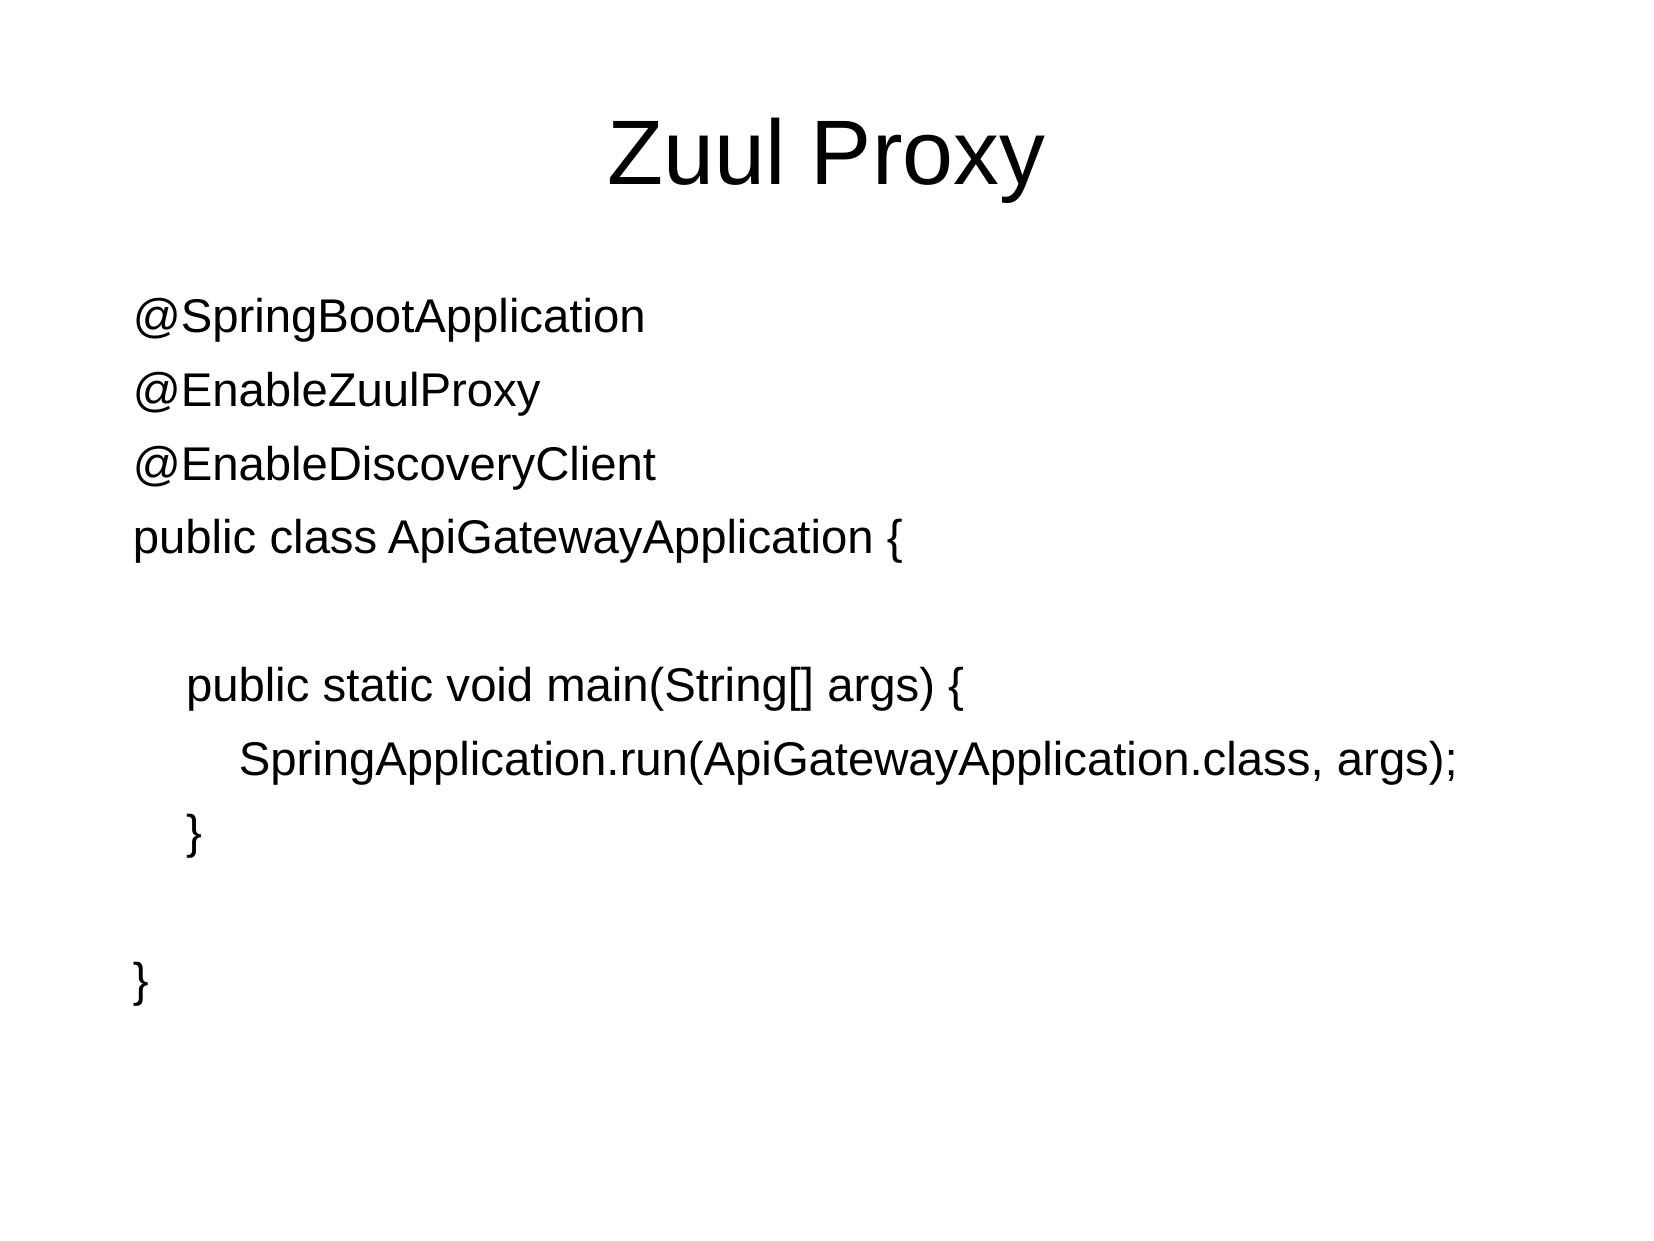

# Zuul Proxy
@SpringBootApplication
@EnableZuulProxy
@EnableDiscoveryClient
public class ApiGatewayApplication {
 public static void main(String[] args) {
 SpringApplication.run(ApiGatewayApplication.class, args);
 }
}